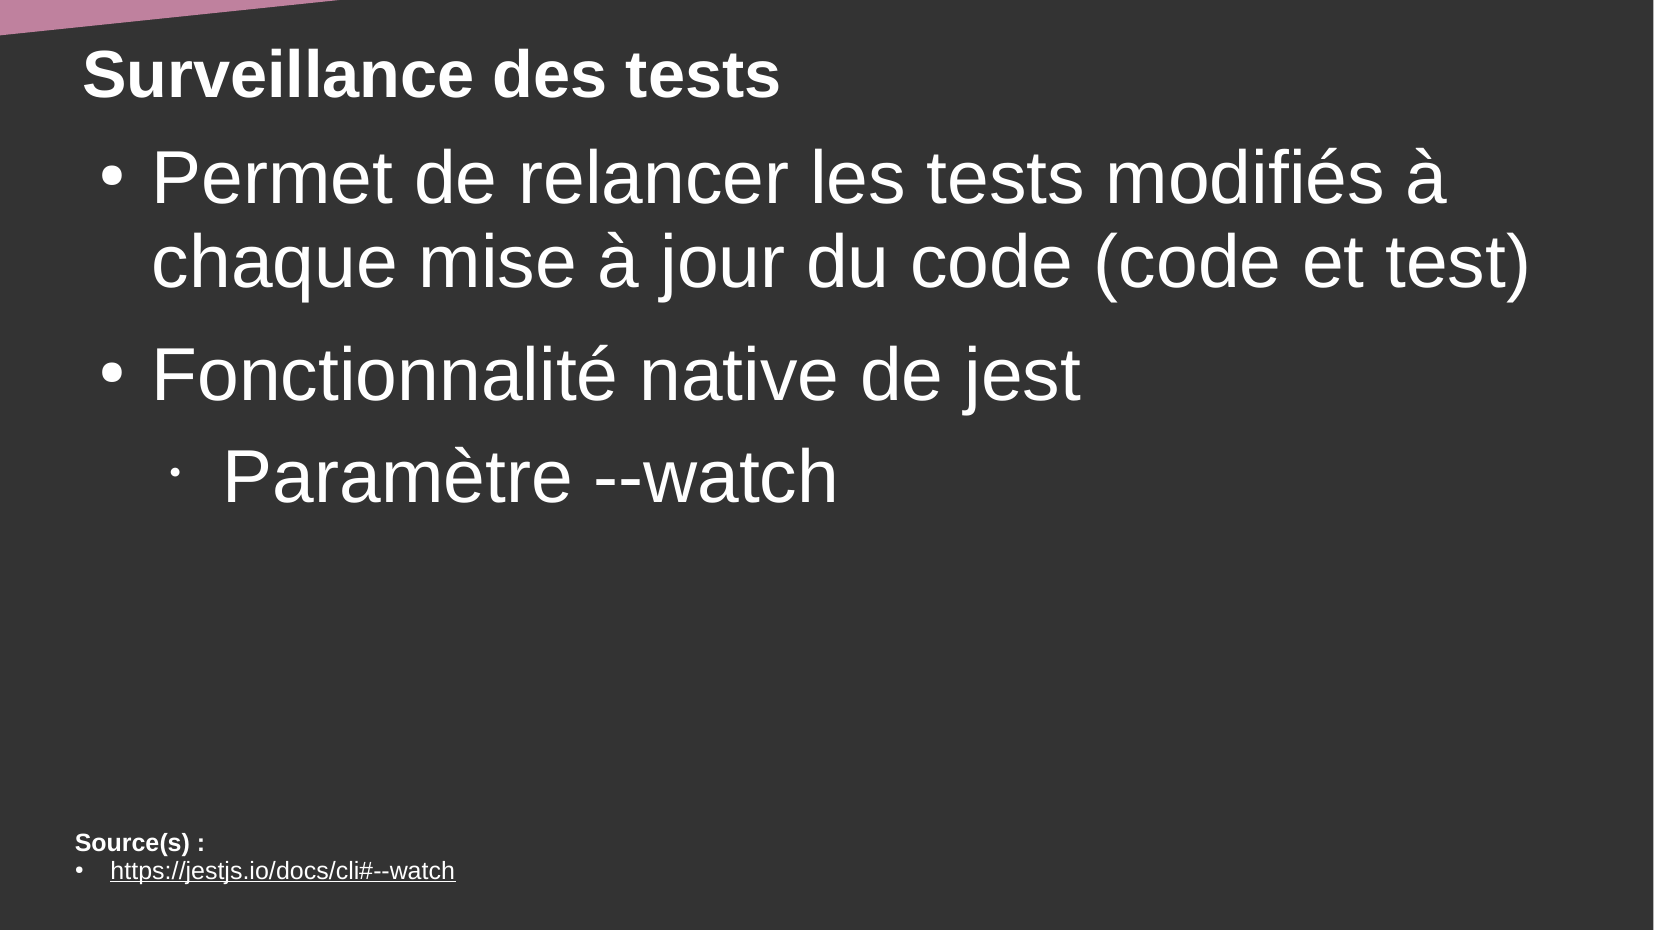

# Surveillance des tests
Permet de relancer les tests modifiés à chaque mise à jour du code (code et test)
Fonctionnalité native de jest
Paramètre --watch
Source(s) :
https://jestjs.io/docs/cli#--watch